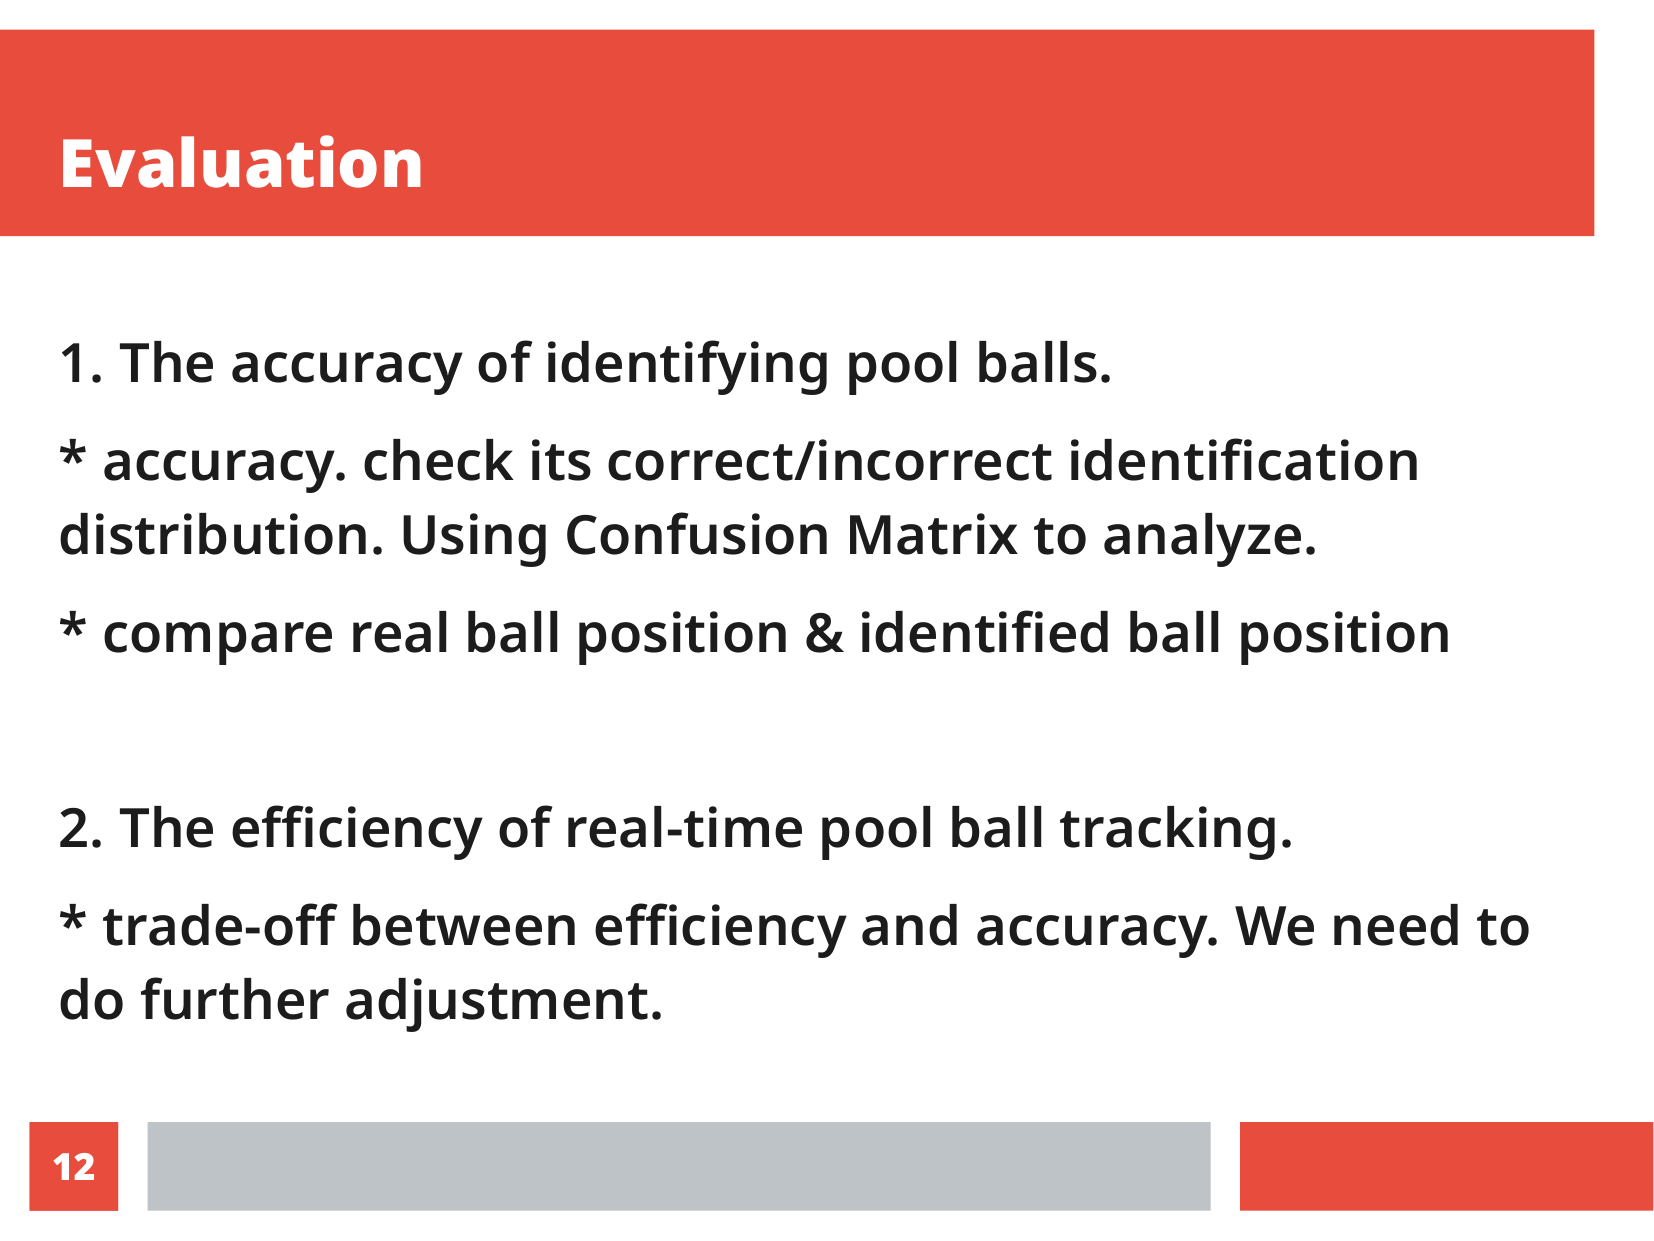

# Evaluation
1. The accuracy of identifying pool balls.
* accuracy. check its correct/incorrect identification distribution. Using Confusion Matrix to analyze.
* compare real ball position & identified ball position
2. The efficiency of real-time pool ball tracking.
* trade-off between efficiency and accuracy. We need to do further adjustment.
12